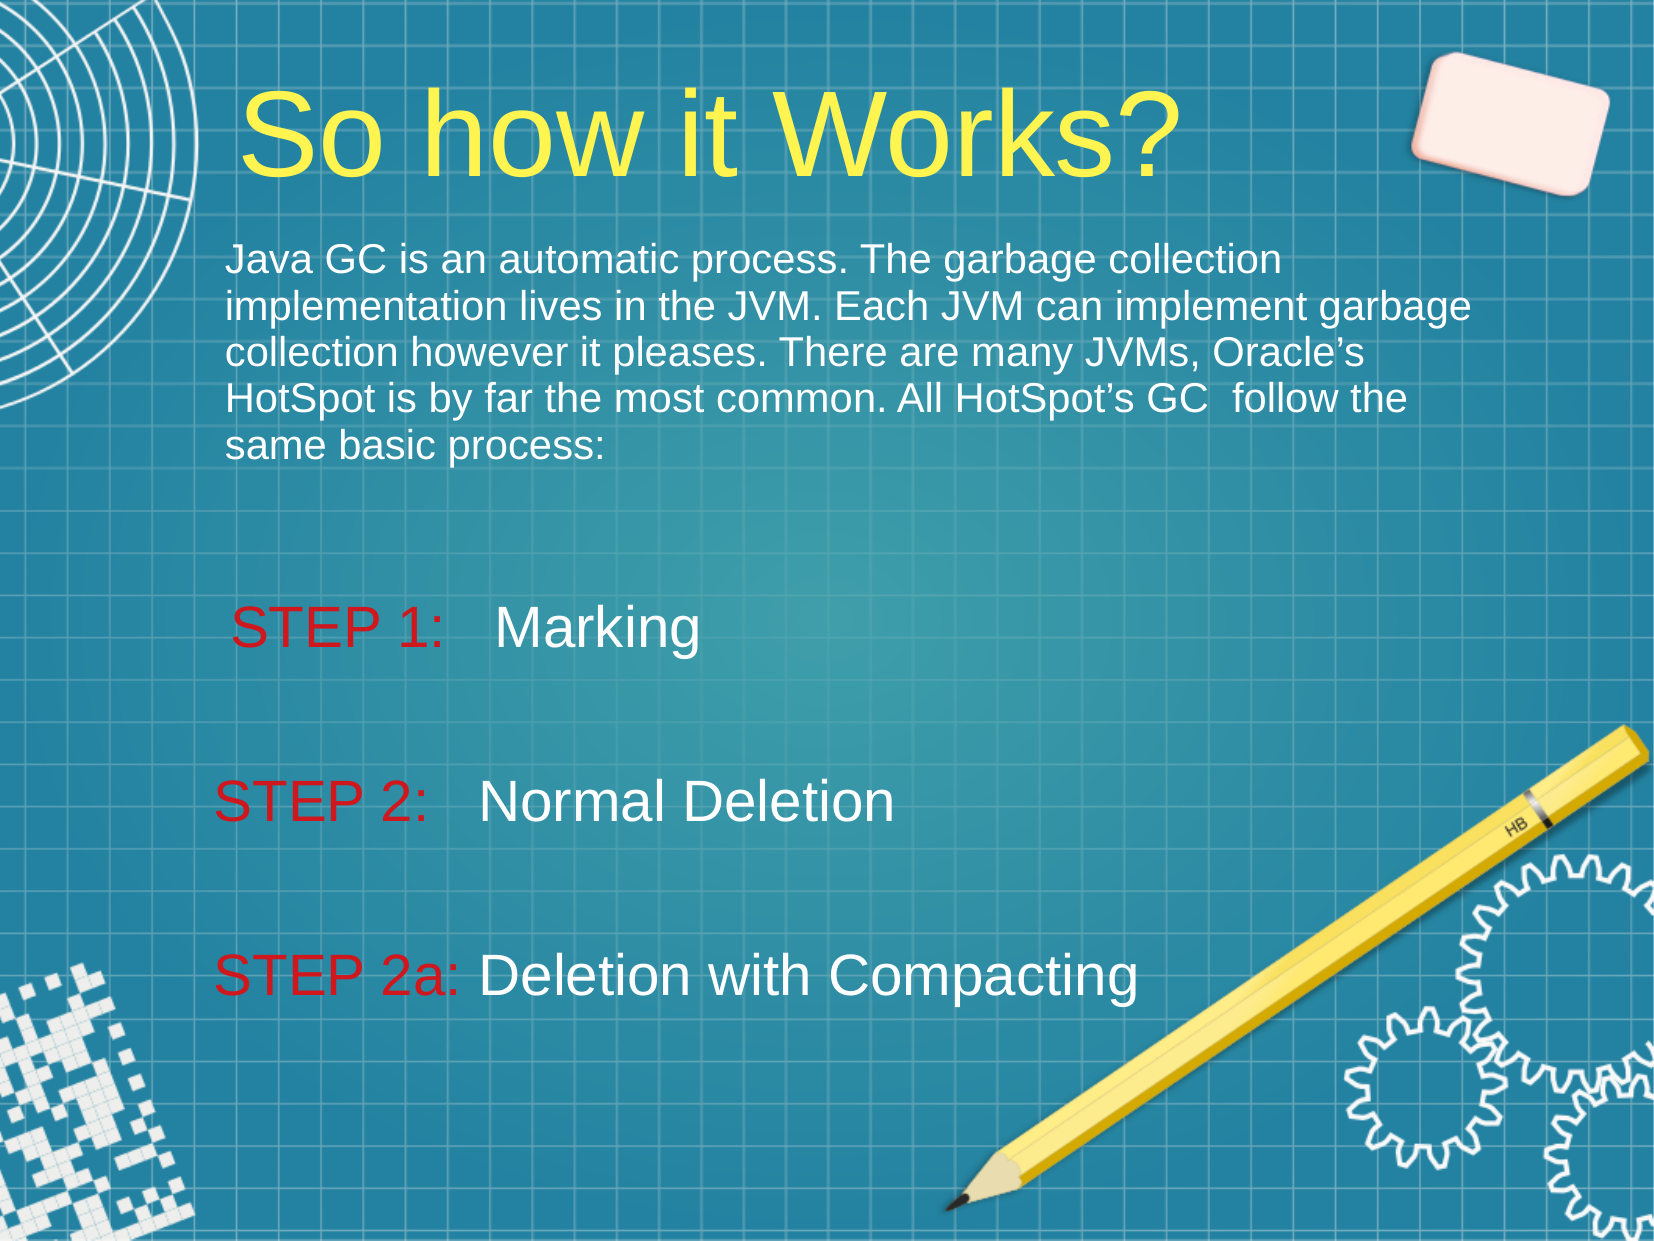

So how it Works?
Java GC is an automatic process. The garbage collection implementation lives in the JVM. Each JVM can implement garbage collection however it pleases. There are many JVMs, Oracle’s HotSpot is by far the most common. All HotSpot’s GC follow the same basic process:
# STEP 1: Marking STEP 2: Normal Deletion STEP 2a: Deletion with Compacting